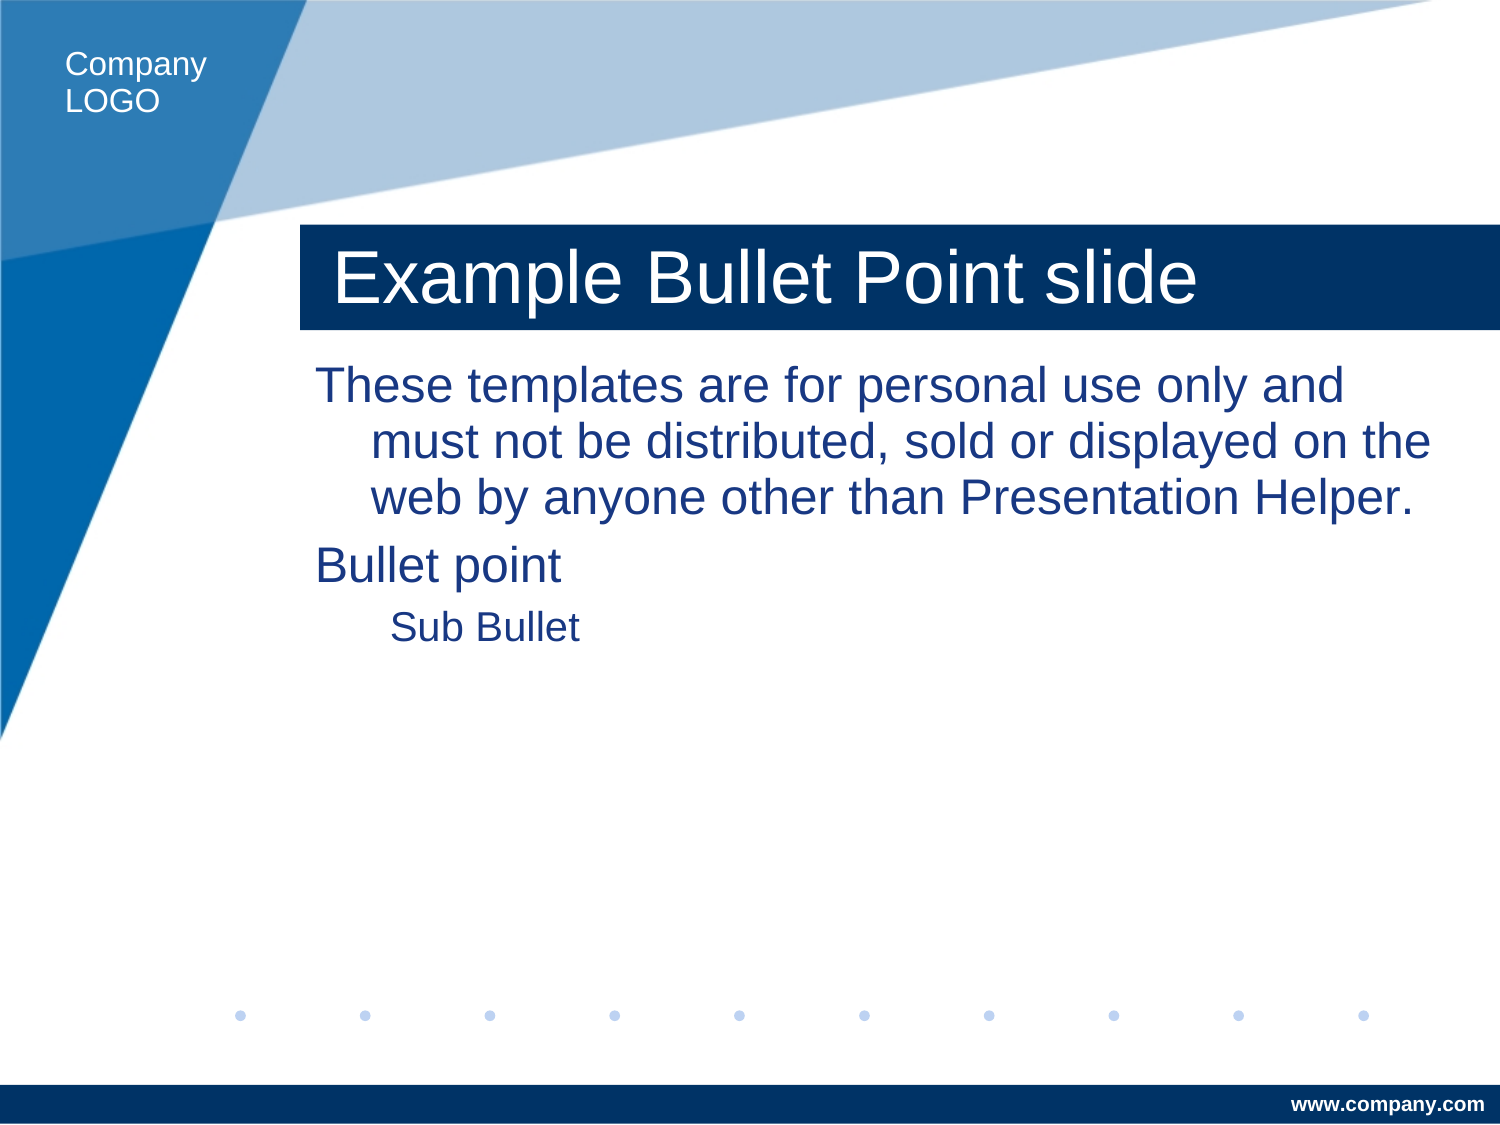

# Example Bullet Point slide
These templates are for personal use only and must not be distributed, sold or displayed on the web by anyone other than Presentation Helper.
Bullet point
Sub Bullet